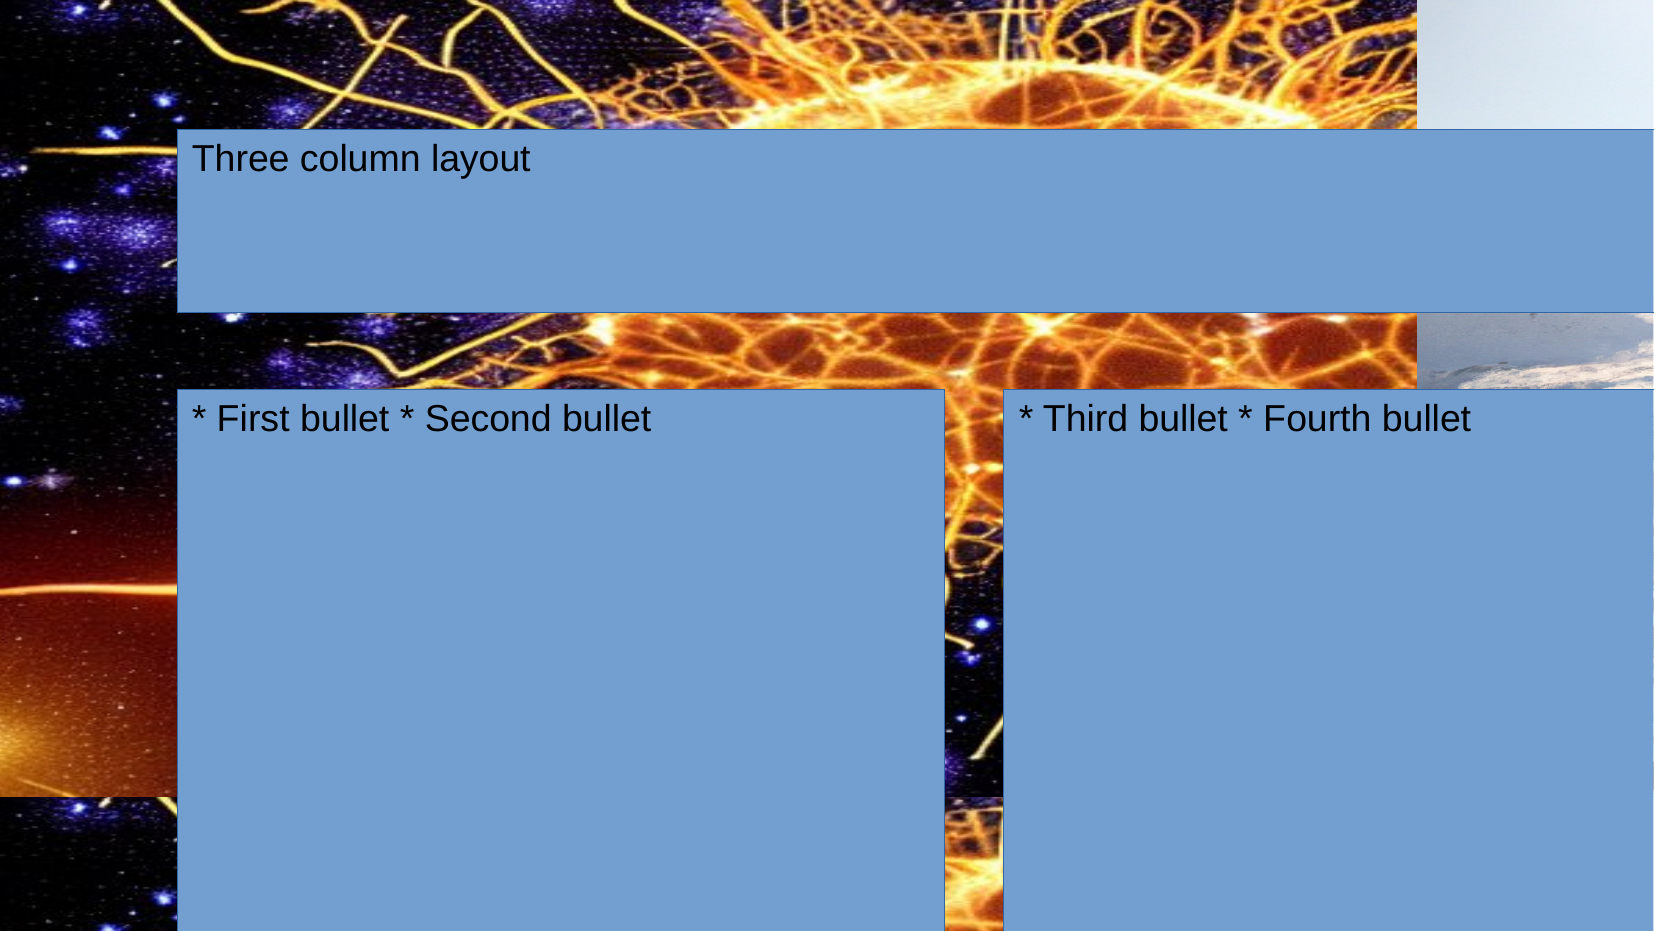

Three column layout
* First bullet * Second bullet
* Third bullet * Fourth bullet
* Fifth bullet * Sixth bullet